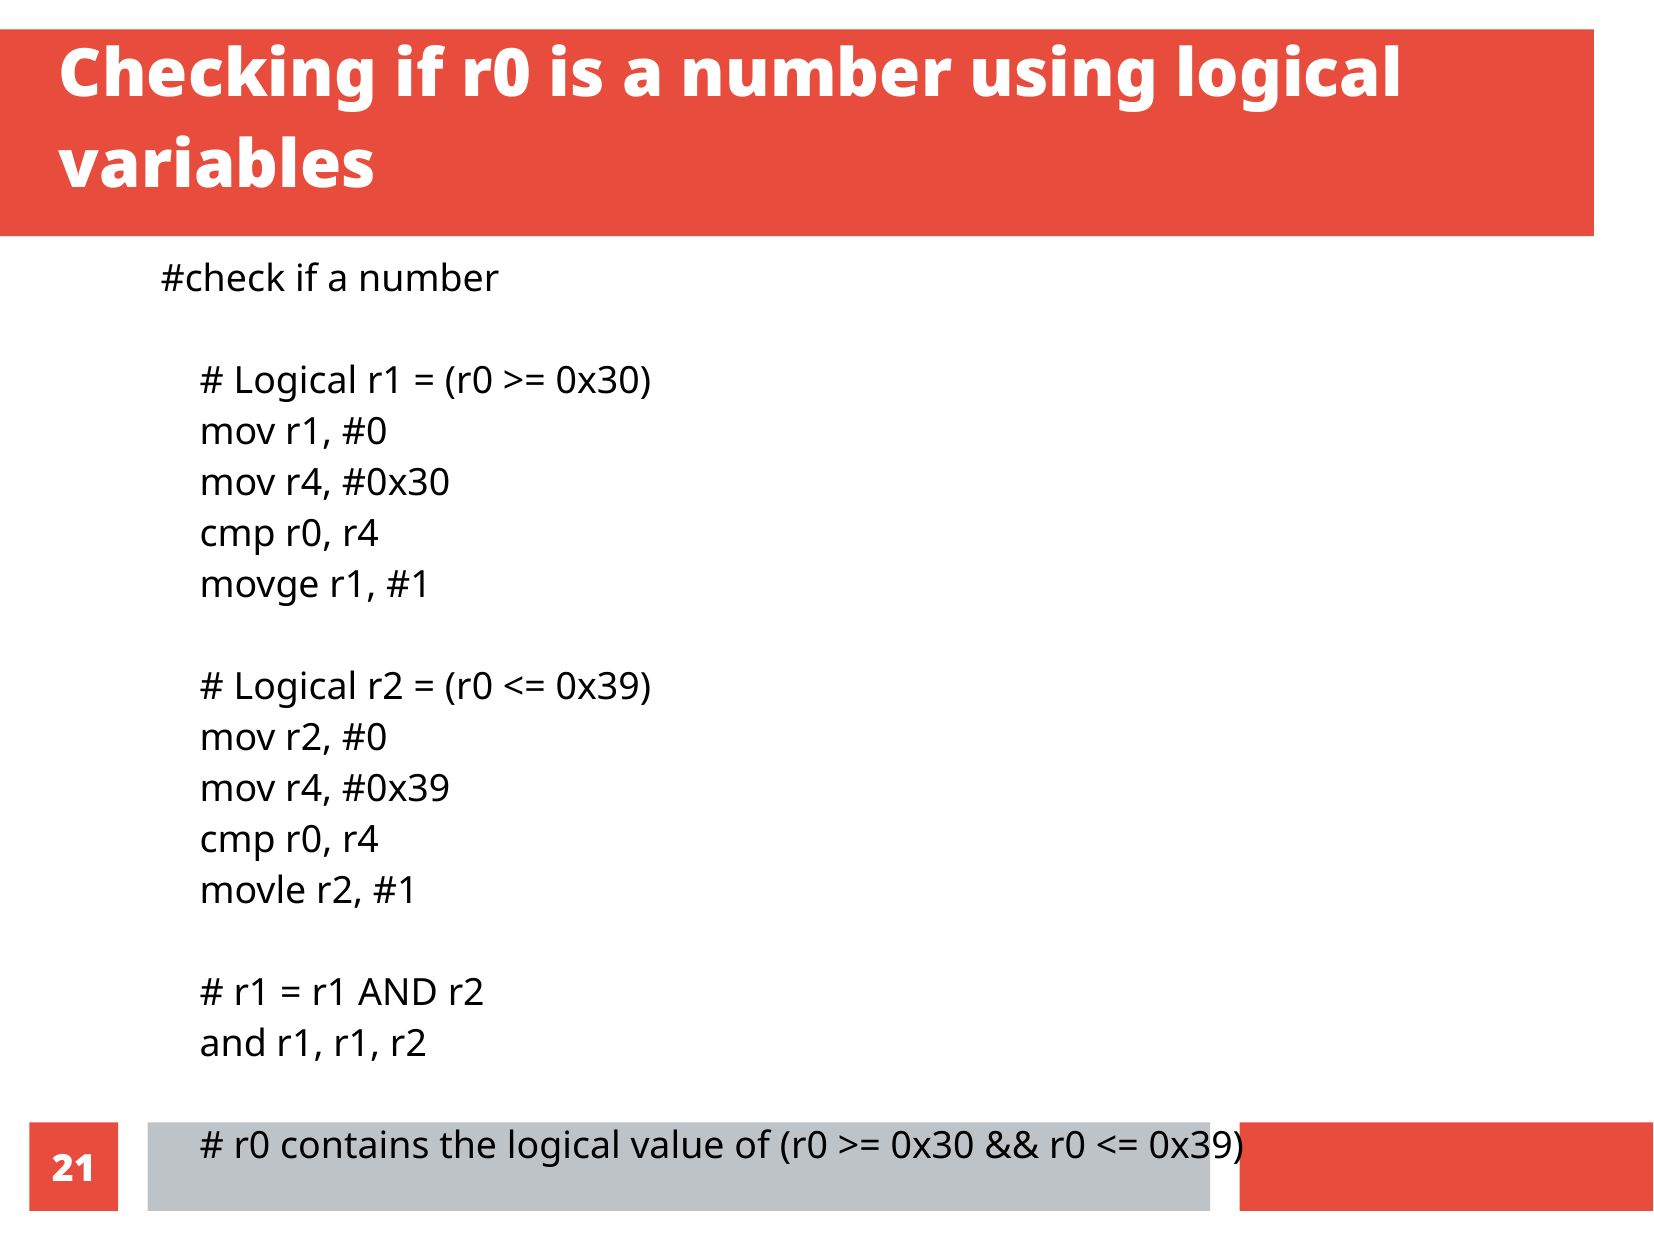

# Checking if r0 is a number using logical variables
#check if a number
 # Logical r1 = (r0 >= 0x30)
 mov r1, #0
 mov r4, #0x30
 cmp r0, r4
 movge r1, #1
 # Logical r2 = (r0 <= 0x39)
 mov r2, #0
 mov r4, #0x39
 cmp r0, r4
 movle r2, #1
 # r1 = r1 AND r2
 and r1, r1, r2
 # r0 contains the logical value of (r0 >= 0x30 && r0 <= 0x39)
21